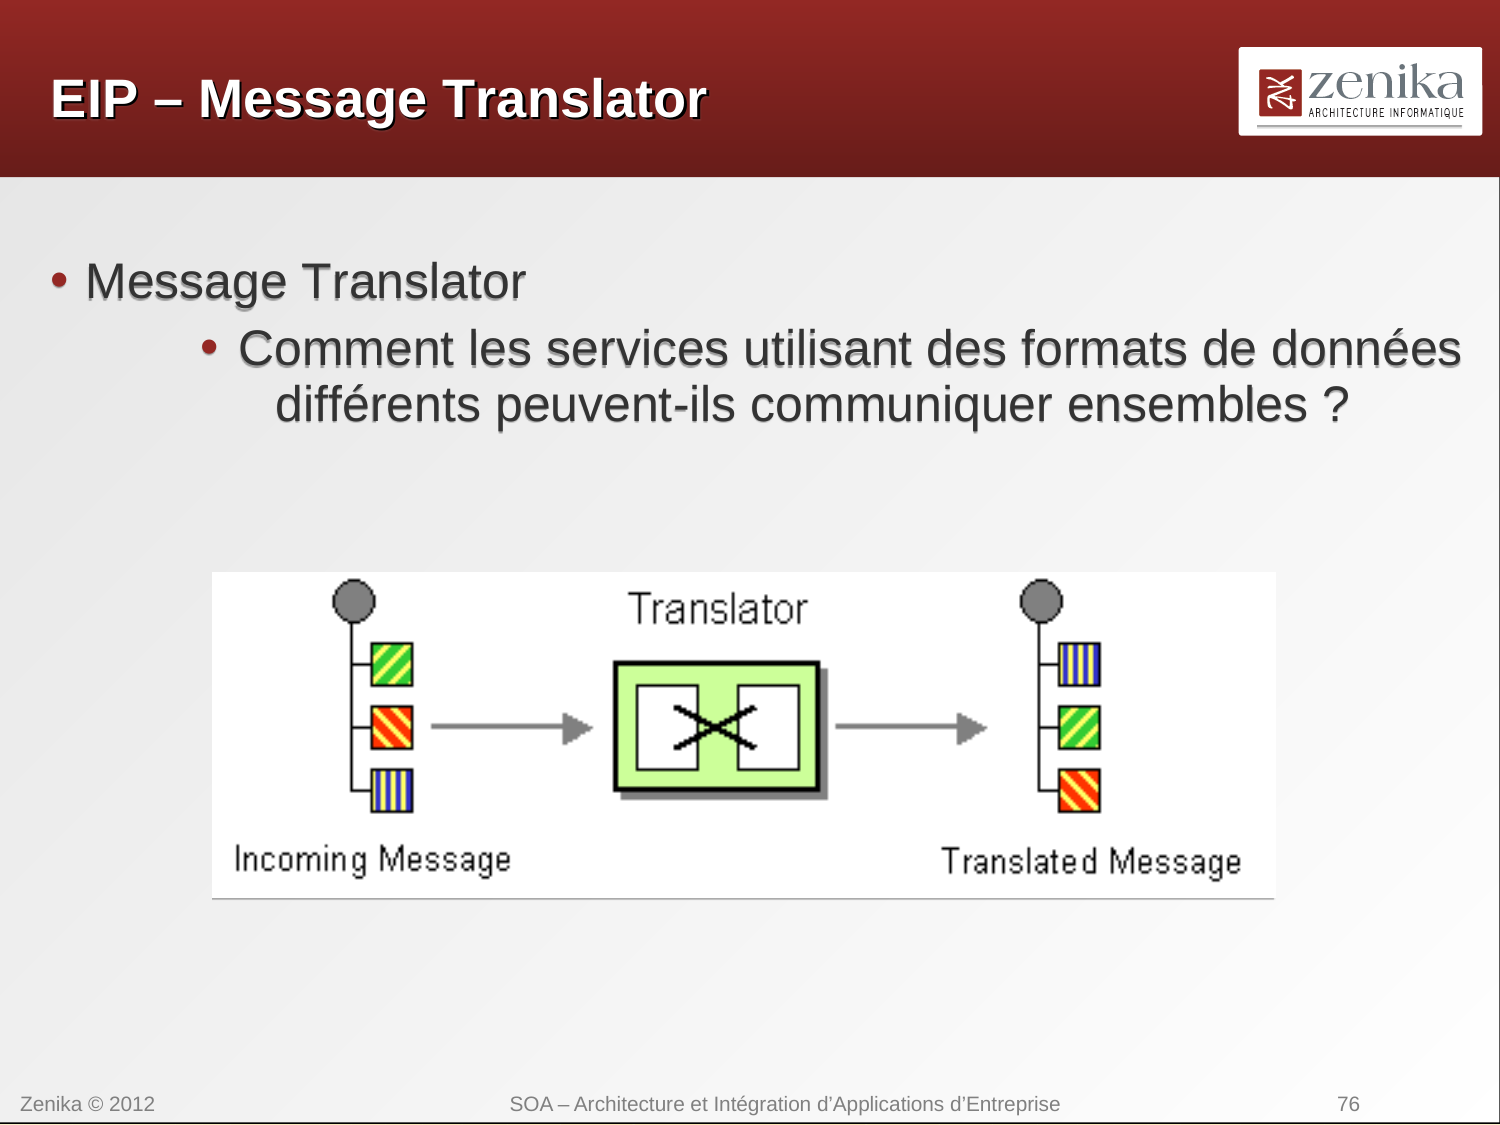

# EIP – Message Translator
Message Translator
Comment les services utilisant des formats de données différents peuvent-ils communiquer ensembles ?